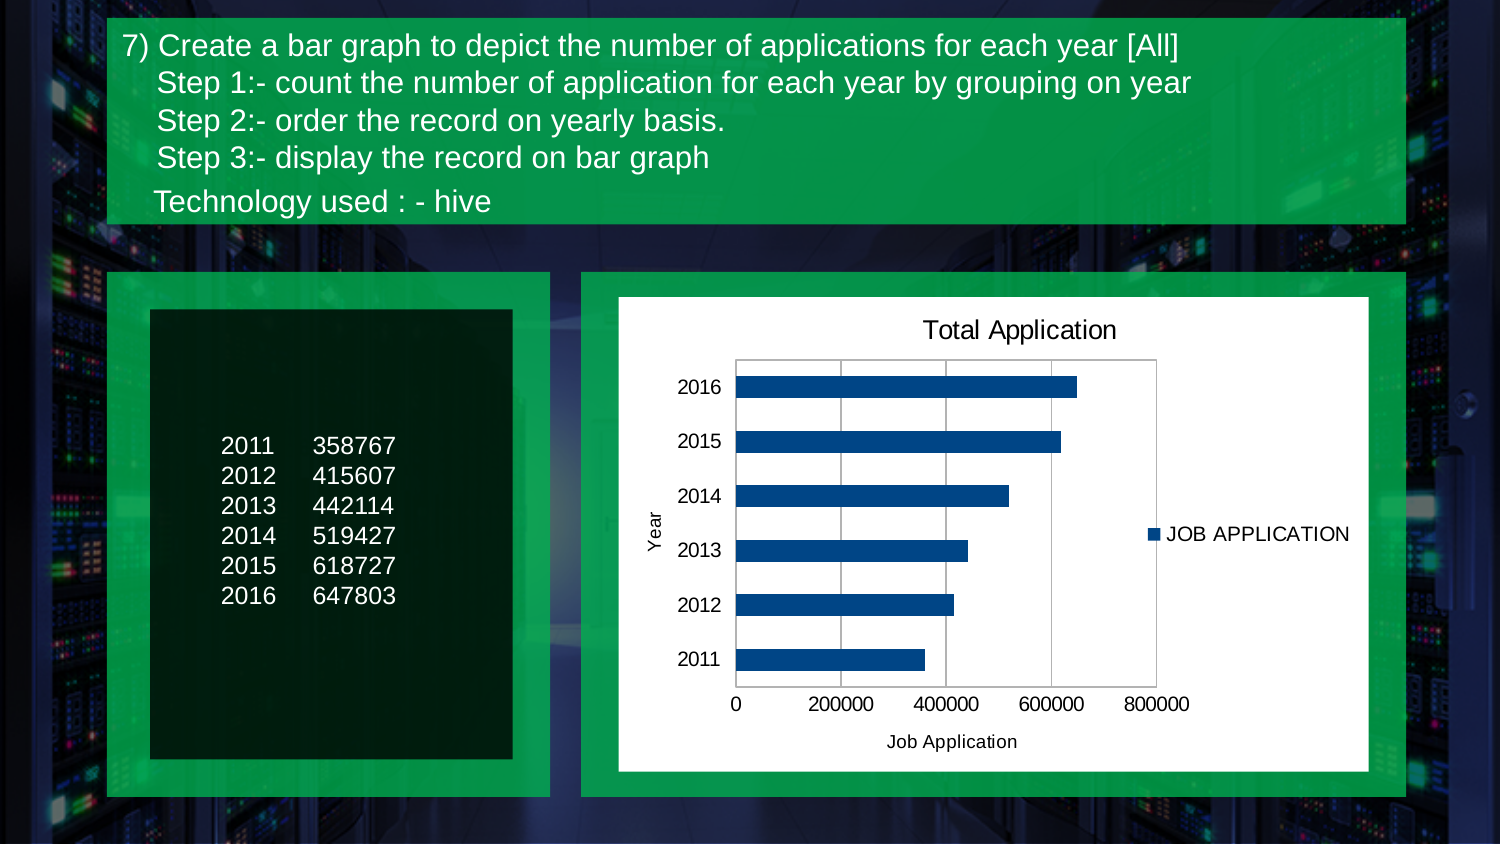

7) Create a bar graph to depict the number of applications for each year [All]
 Step 1:- count the number of application for each year by grouping on year
 Step 2:- order the record on yearly basis.
 Step 3:- display the record on bar graph
 Technology used : - hive
### Chart: Total Application
| Category | JOB APPLICATION |
|---|---|
| 2011 | 358767.0 |
| 2012 | 415607.0 |
| 2013 | 442114.0 |
| 2014 | 519427.0 |
| 2015 | 618727.0 |
| 2016 | 647803.0 | 2011	358767
 2012	415607
 2013	442114
 2014	519427
 2015	618727
 2016	647803